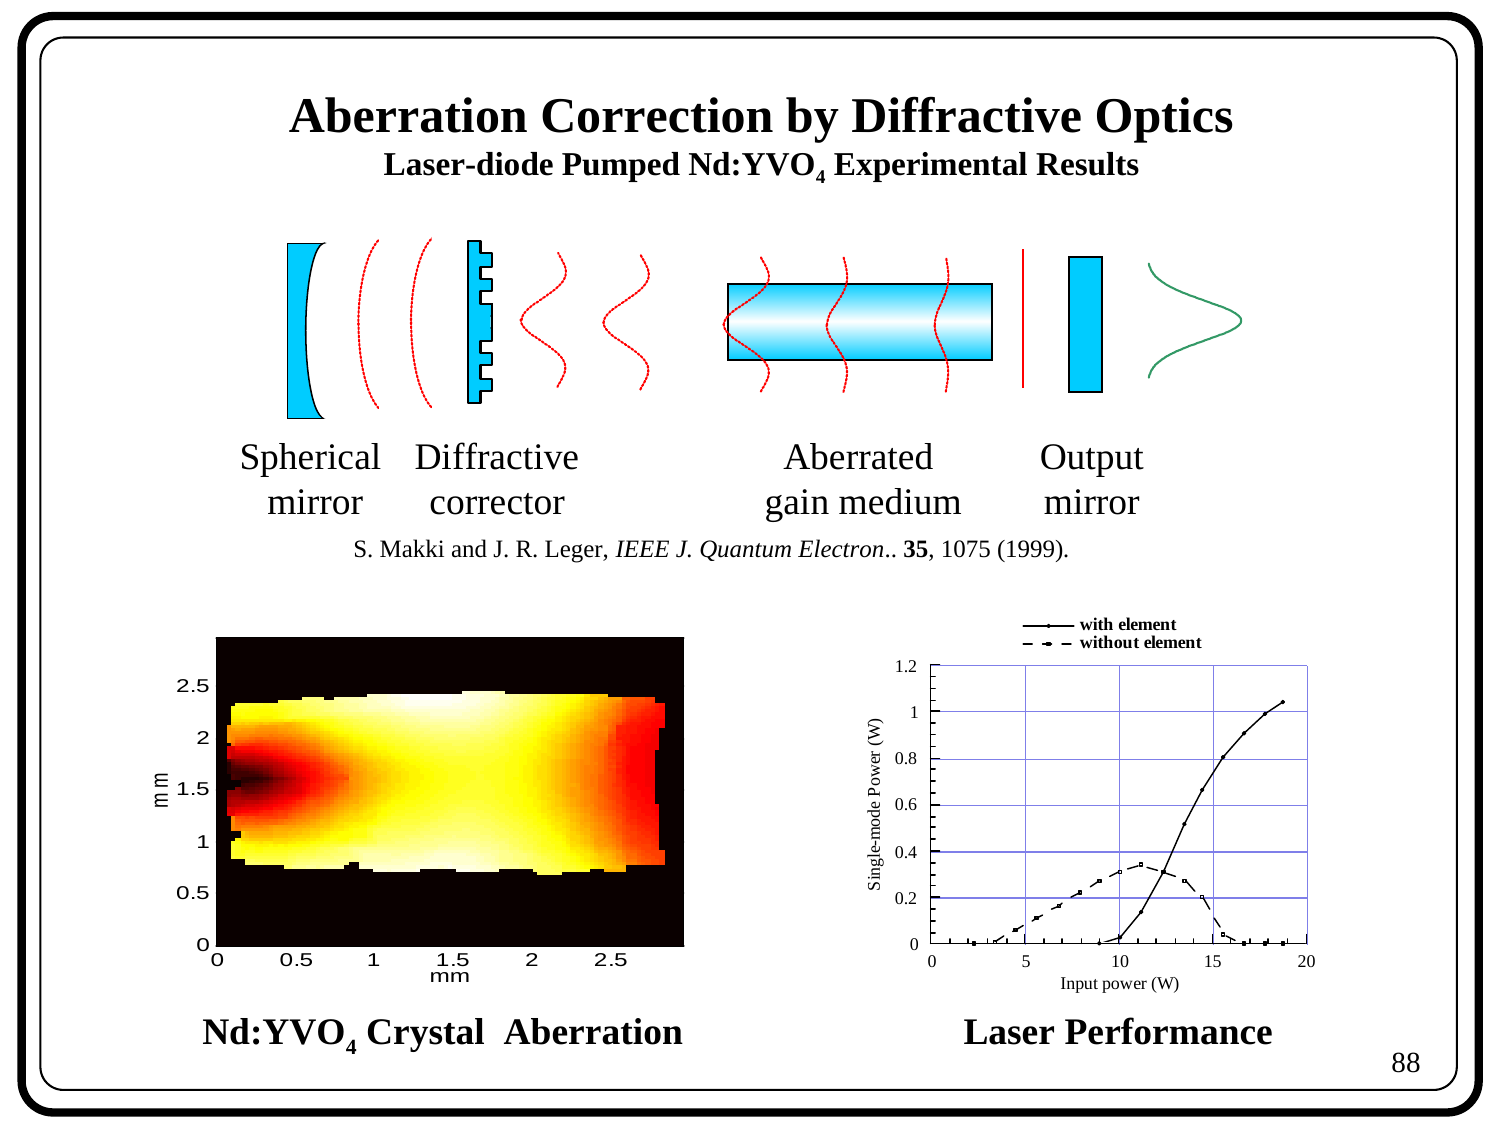

Aberration Correction by Diffractive Optics
Laser-diode Pumped Nd:YVO4 Experimental Results
Spherical
mirror
Diffractive
corrector
Aberrated
gain medium
Output
mirror
S. Makki and J. R. Leger, IEEE J. Quantum Electron.. 35, 1075 (1999).
Nd:YVO4 Crystal Aberration	 Laser Performance